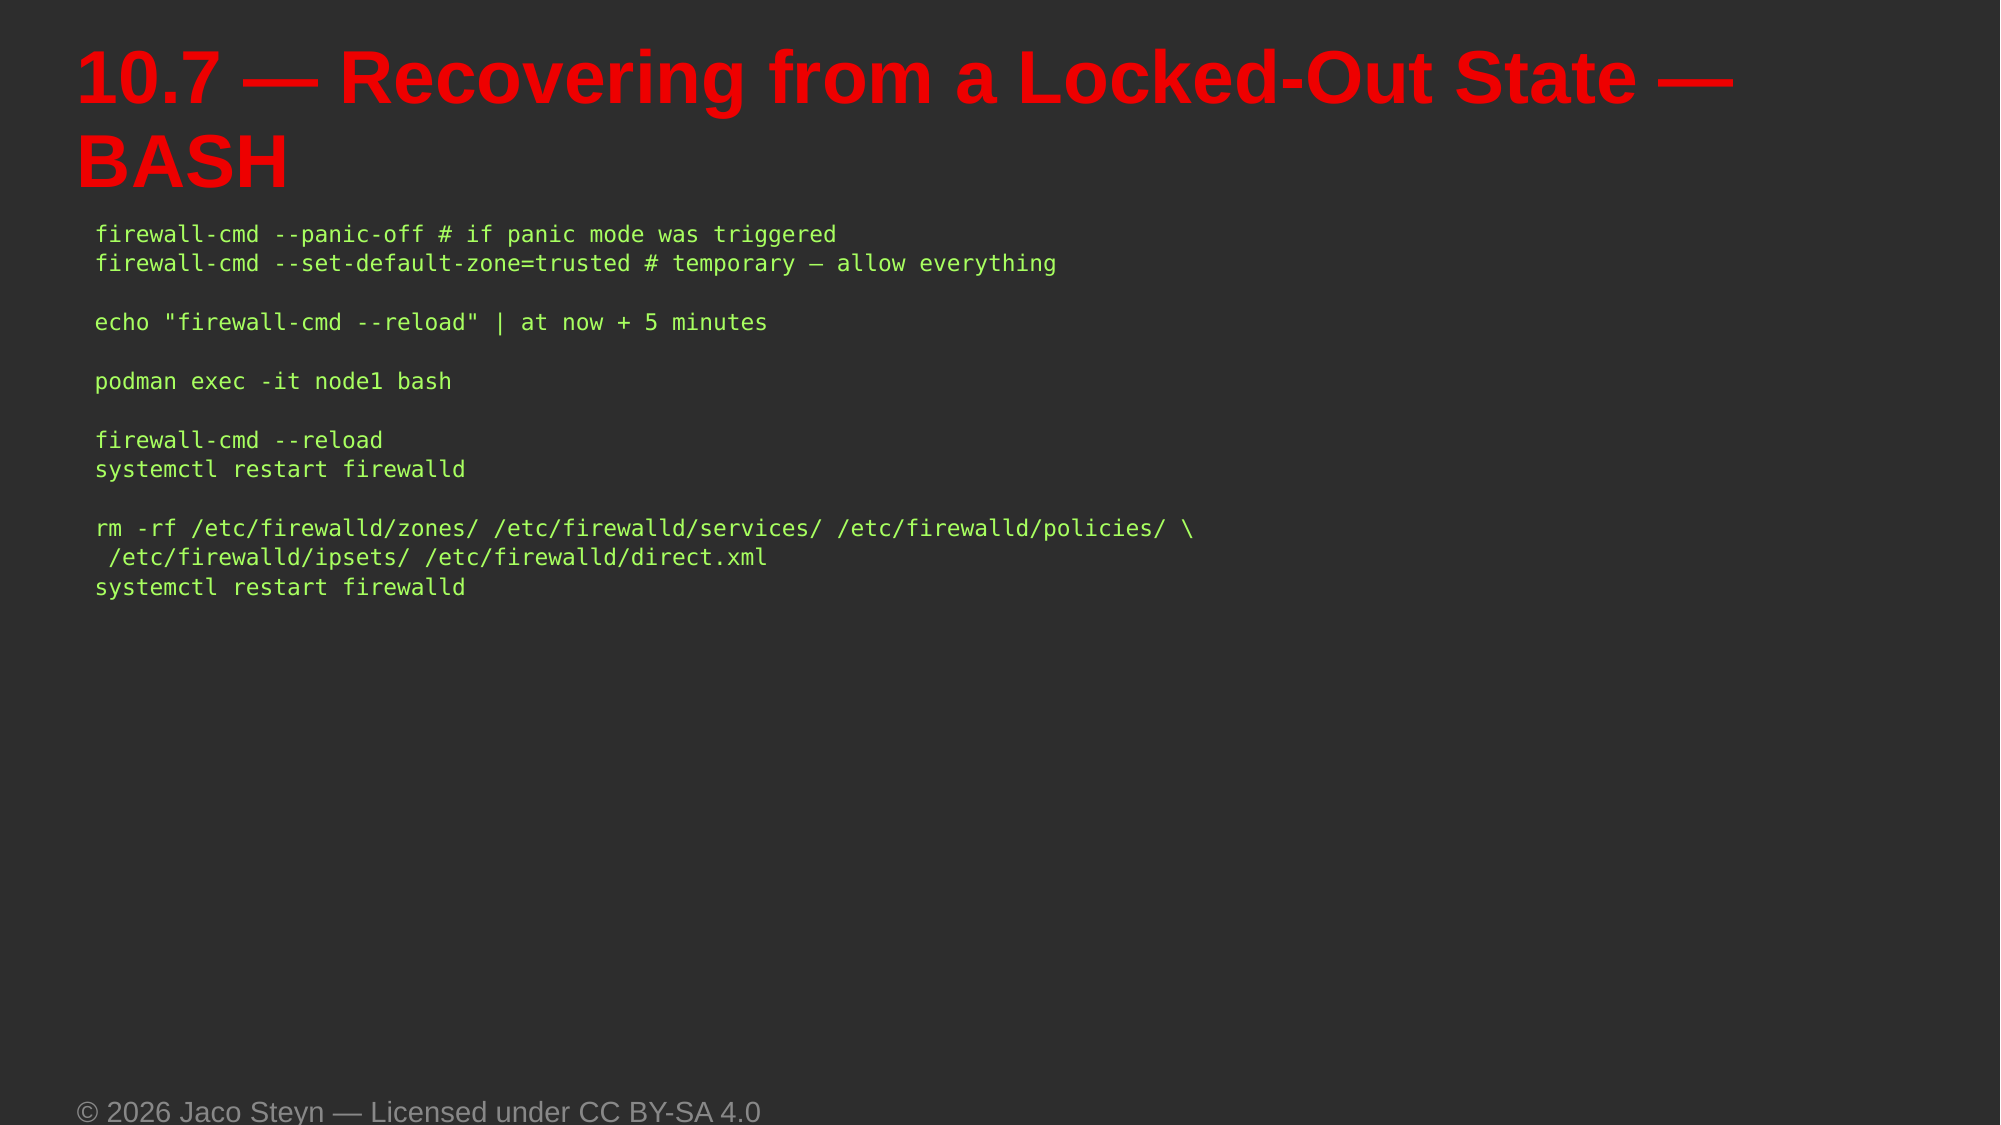

10.7 — Recovering from a Locked-Out State — BASH
firewall-cmd --panic-off # if panic mode was triggered
firewall-cmd --set-default-zone=trusted # temporary — allow everything
echo "firewall-cmd --reload" | at now + 5 minutes
podman exec -it node1 bash
firewall-cmd --reload
systemctl restart firewalld
rm -rf /etc/firewalld/zones/ /etc/firewalld/services/ /etc/firewalld/policies/ \
 /etc/firewalld/ipsets/ /etc/firewalld/direct.xml
systemctl restart firewalld
© 2026 Jaco Steyn — Licensed under CC BY-SA 4.0